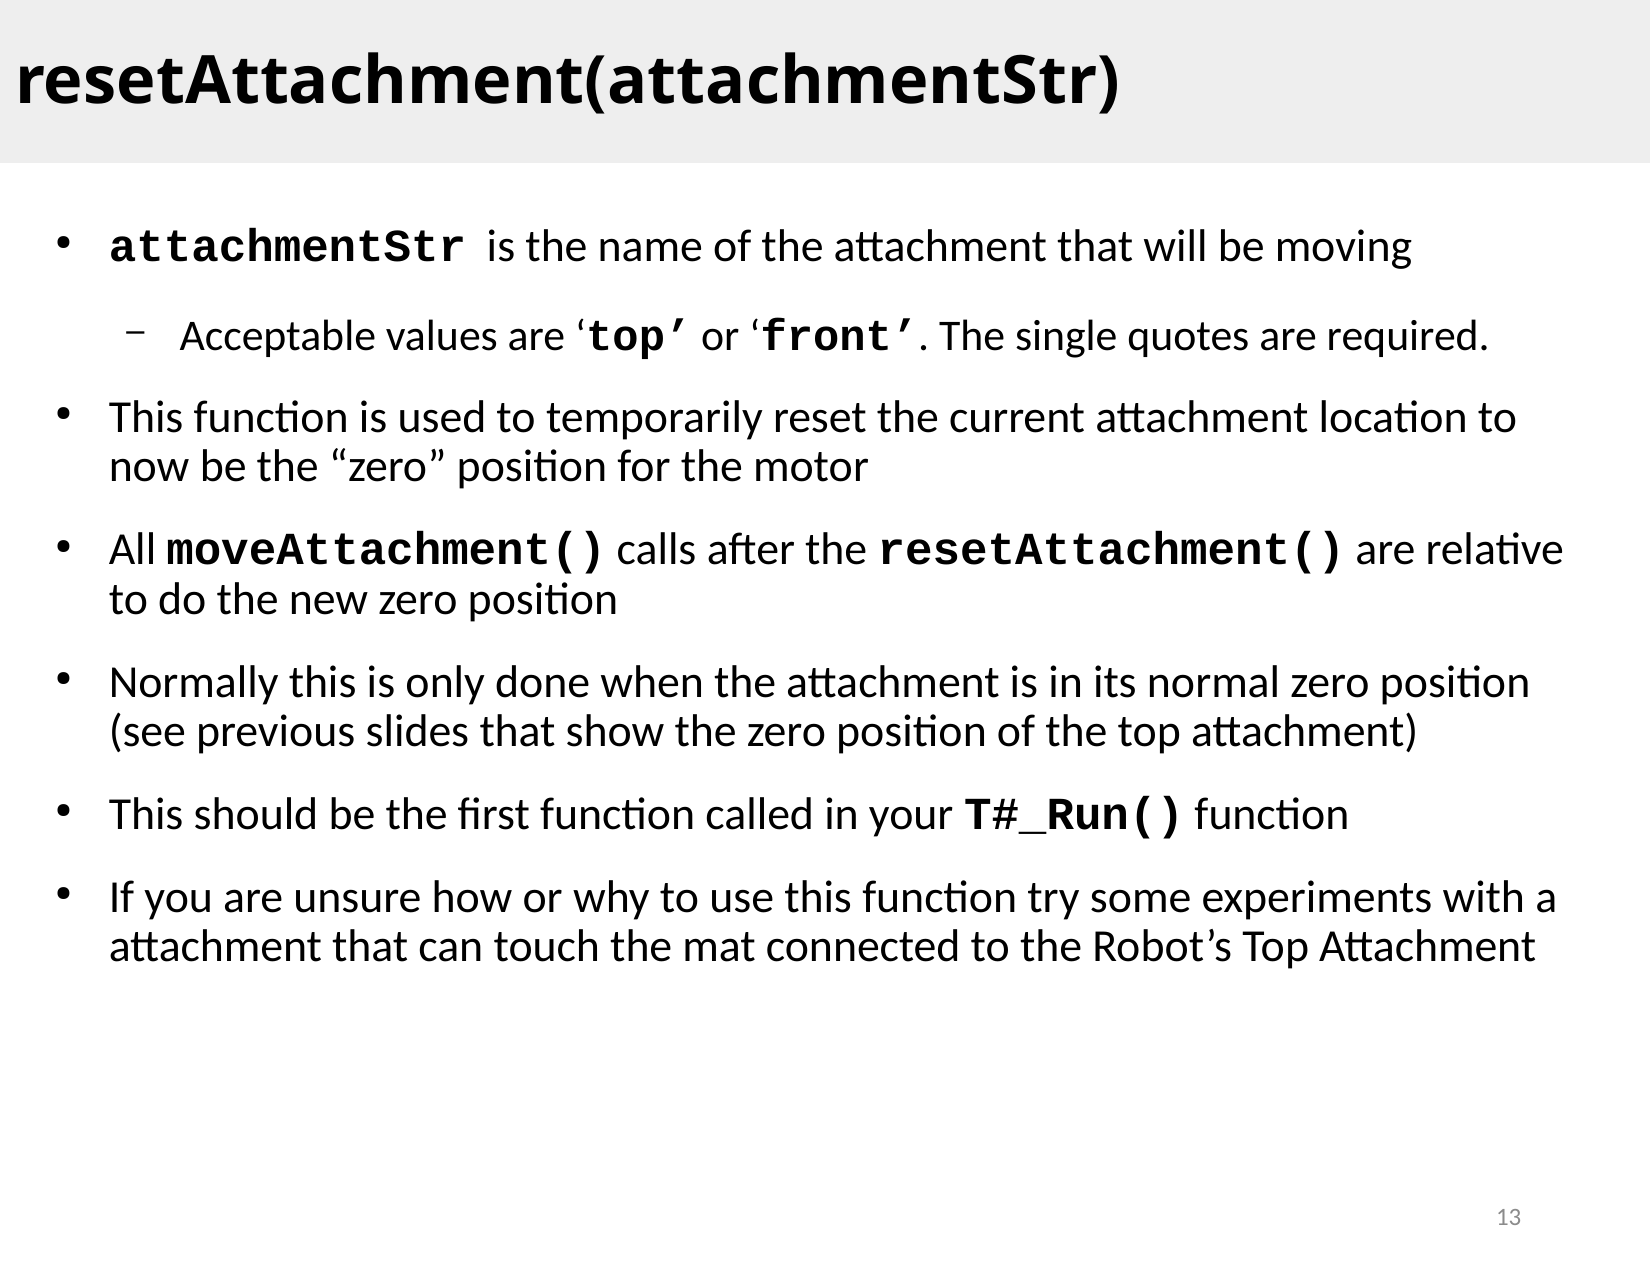

resetAttachment(attachmentStr)
# attachmentStr is the name of the attachment that will be moving
Acceptable values are ‘top’ or ‘front’. The single quotes are required.
This function is used to temporarily reset the current attachment location to now be the “zero” position for the motor
All moveAttachment() calls after the resetAttachment() are relative to do the new zero position
Normally this is only done when the attachment is in its normal zero position (see previous slides that show the zero position of the top attachment)
This should be the first function called in your T#_Run() function
If you are unsure how or why to use this function try some experiments with a attachment that can touch the mat connected to the Robot’s Top Attachment
13